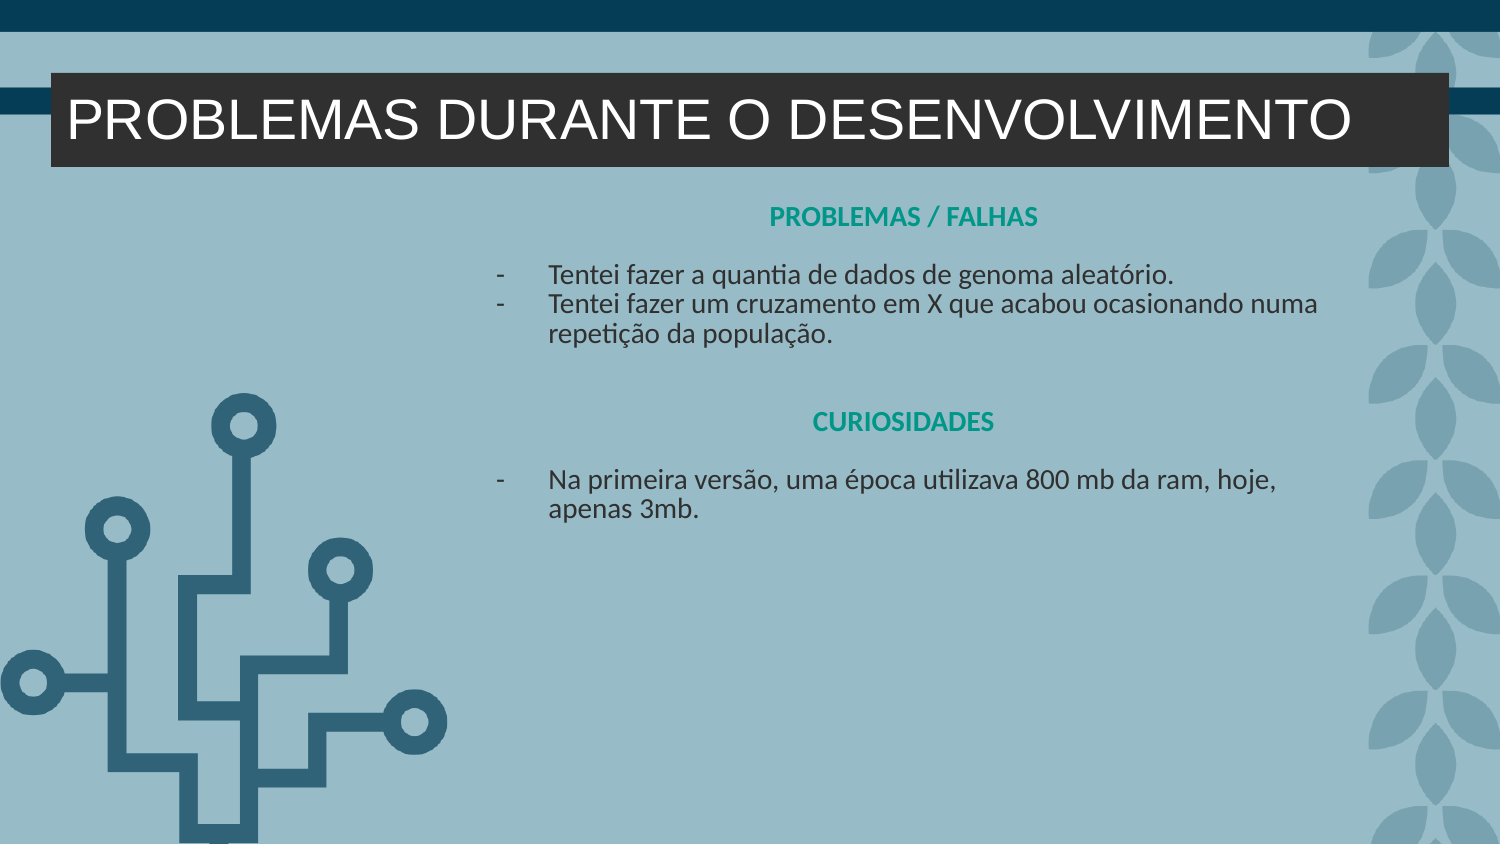

# PROBLEMAS DURANTE O DESENVOLVIMENTO
PROBLEMAS / FALHAS
Tentei fazer a quantia de dados de genoma aleatório.
Tentei fazer um cruzamento em X que acabou ocasionando numa repetição da população.
CURIOSIDADES
Na primeira versão, uma época utilizava 800 mb da ram, hoje, apenas 3mb.